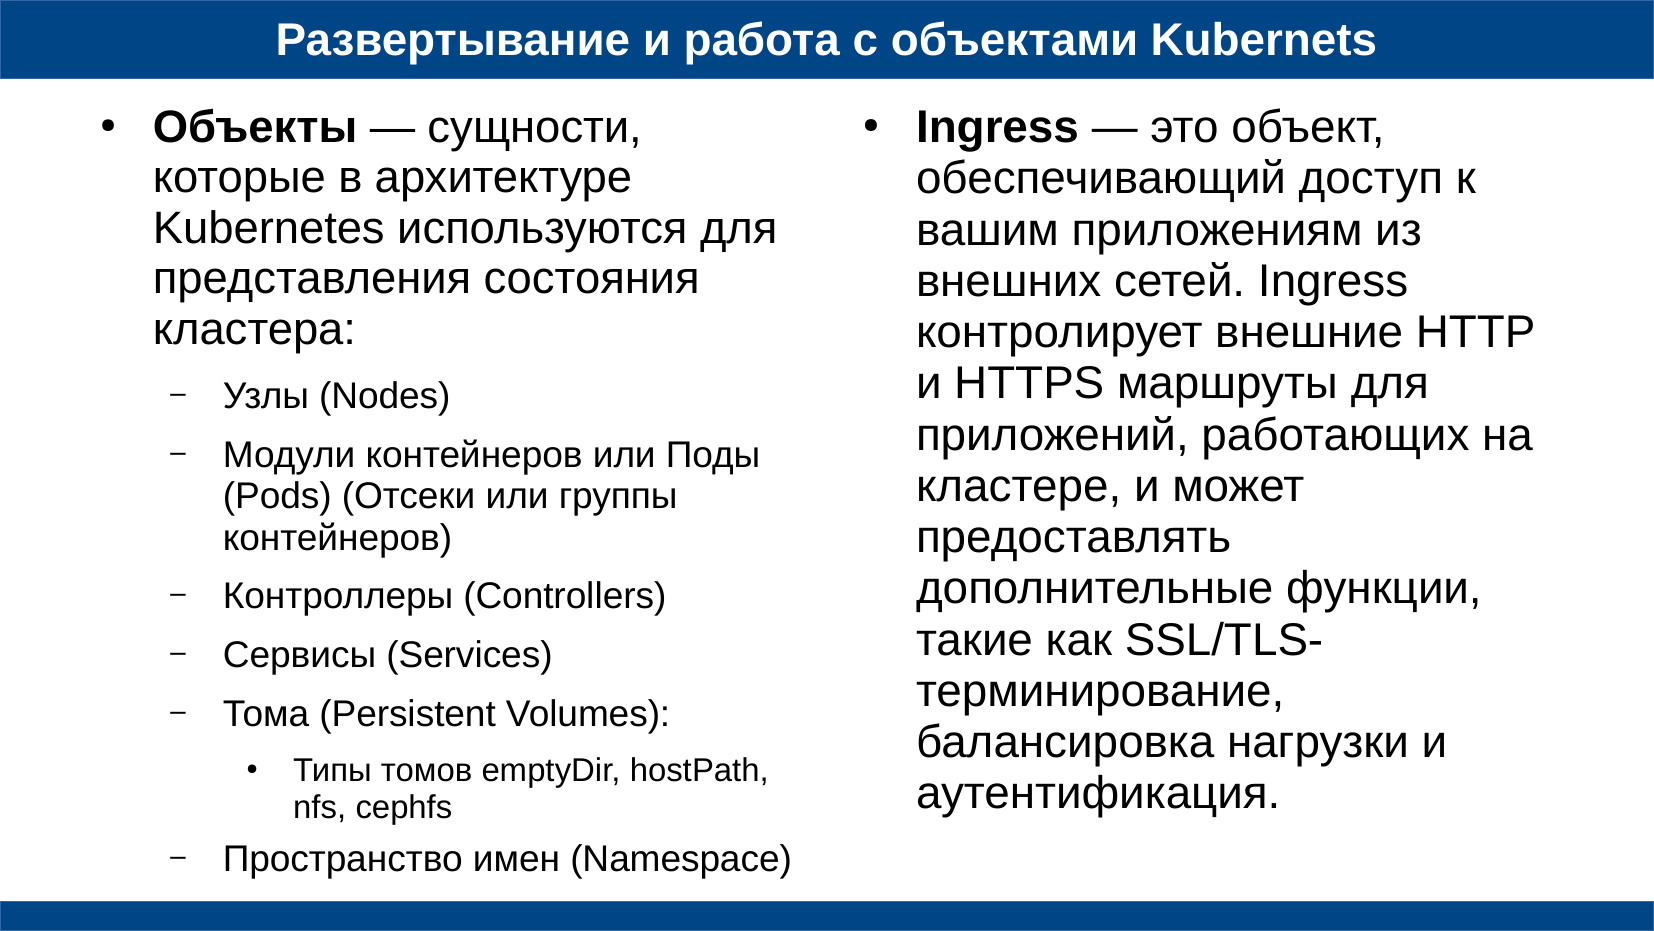

# Развертывание и работа с объектами Kubernets
Объекты — сущности, которые в архитектуре Kubernetes используются для представления состояния кластера:
Узлы (Nodes)
Модули контейнеров или Поды (Pods) (Отсеки или группы контейнеров)
Контроллеры (Controllers)
Сервисы (Services)
Тома (Persistent Volumes):
Типы томов emptyDir, hostPath, nfs, cephfs
Пространство имен (Namespace)
Ingress — это объект, обеспечивающий доступ к вашим приложениям из внешних сетей. Ingress контролирует внешние HTTP и HTTPS маршруты для приложений, работающих на кластере, и может предоставлять дополнительные функции, такие как SSL/TLS-терминирование, балансировка нагрузки и аутентификация.